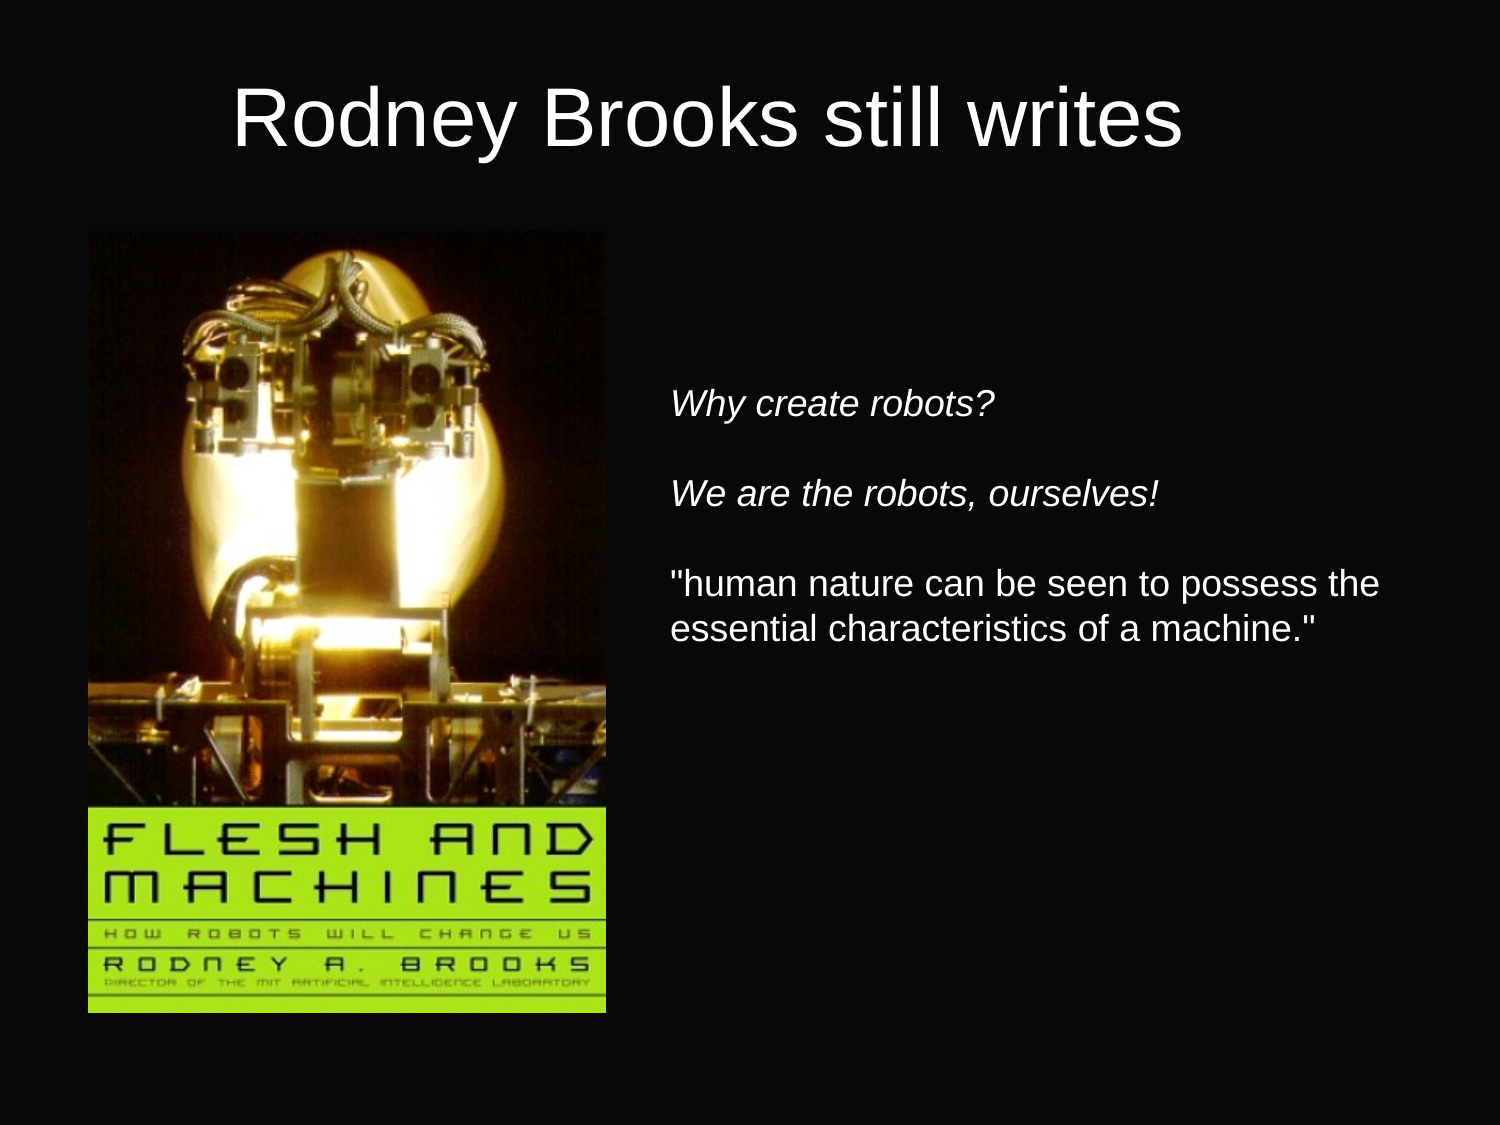

Rodney Brooks still writes
#
Why create robots?
We are the robots, ourselves!
"human nature can be seen to possess the essential characteristics of a machine."